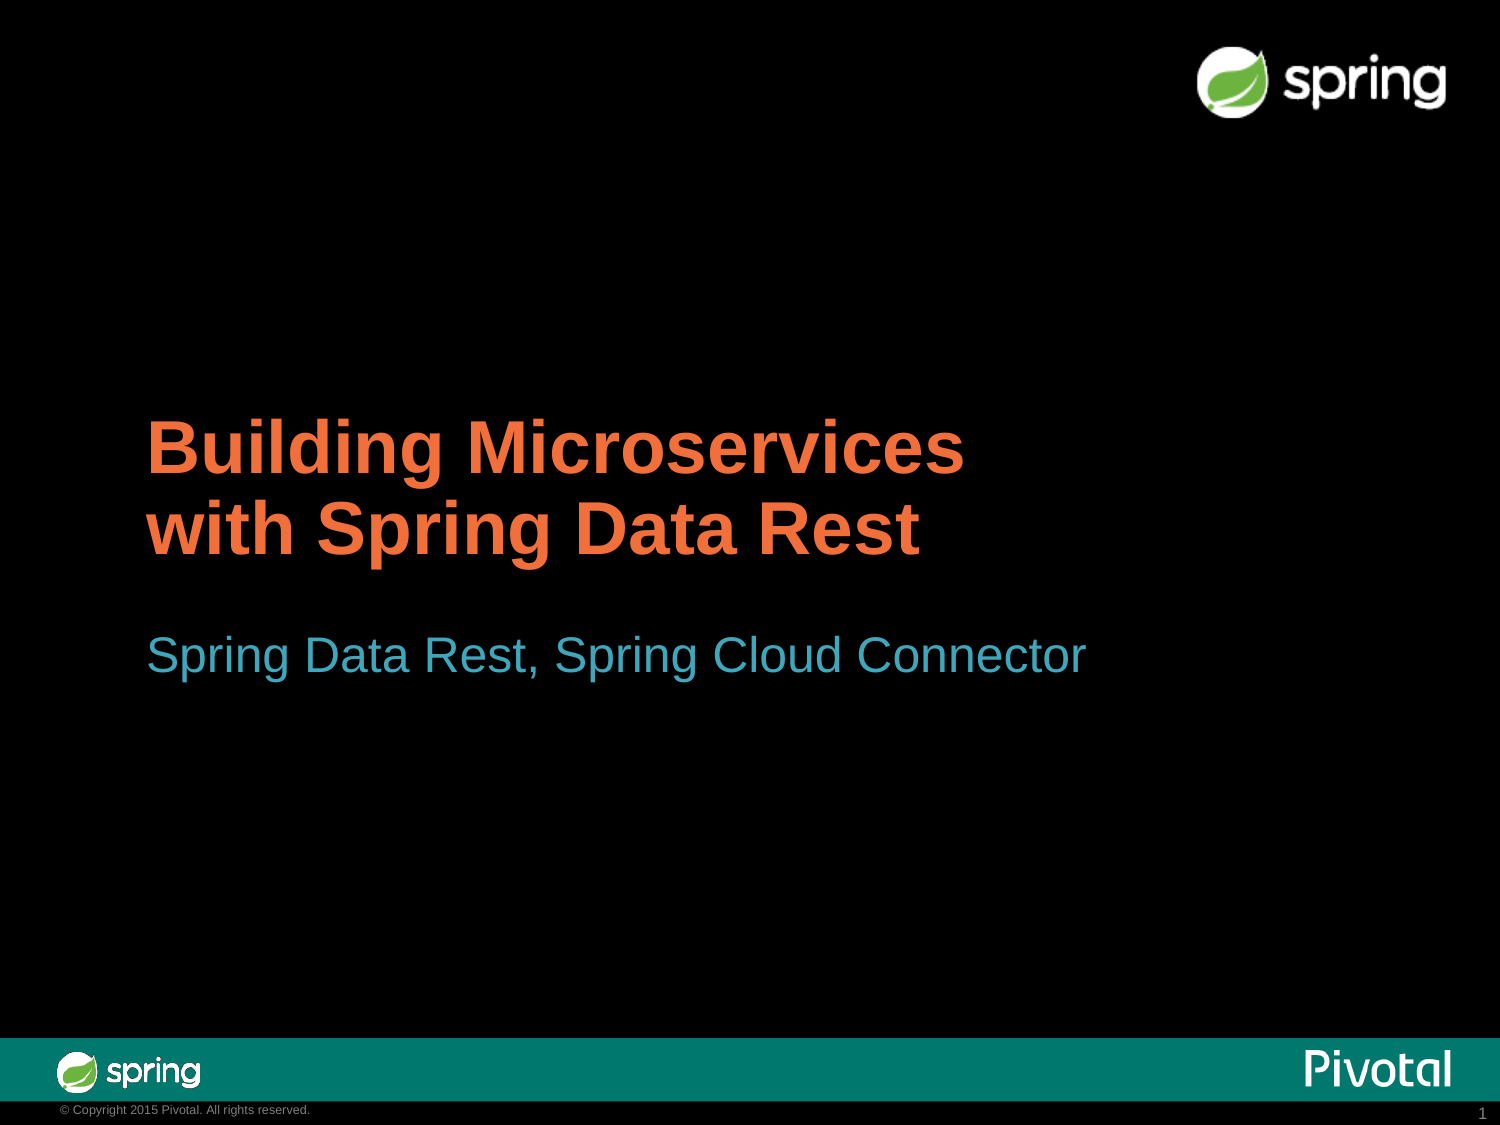

# Building Microservices with Spring Data Rest
Spring Data Rest, Spring Cloud Connector